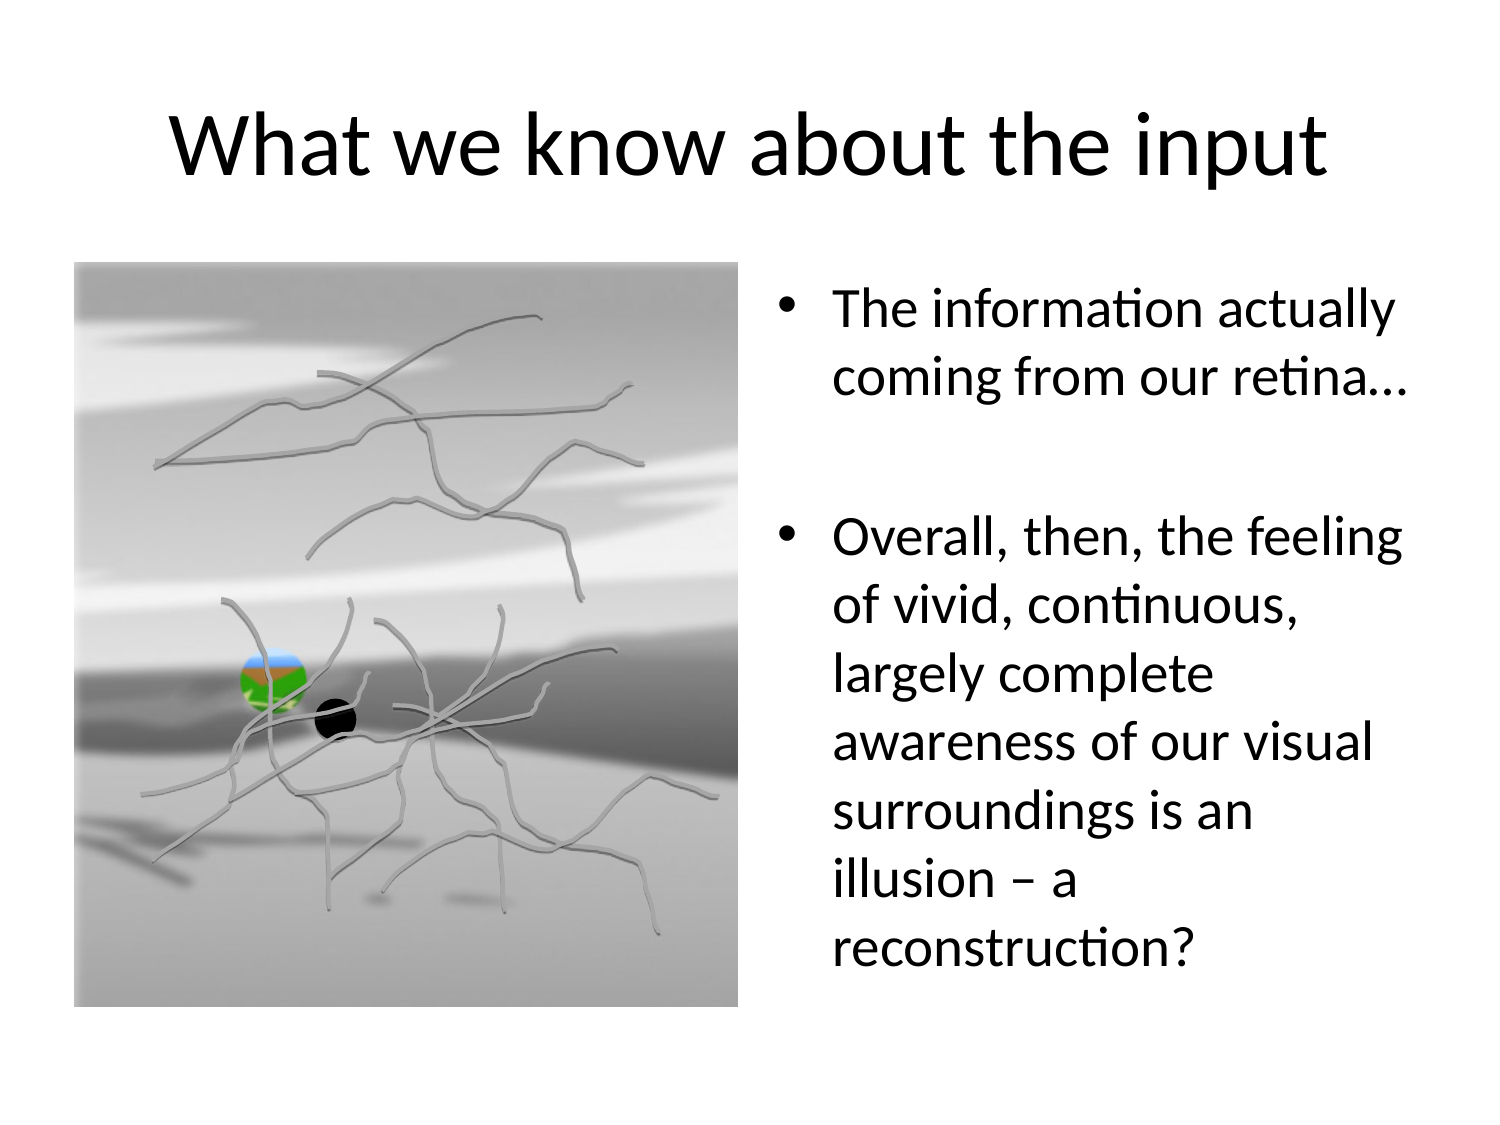

# What we know about the input
The information actually coming from our retina…
Overall, then, the feeling of vivid, continuous, largely complete awareness of our visual surroundings is an illusion – a reconstruction?